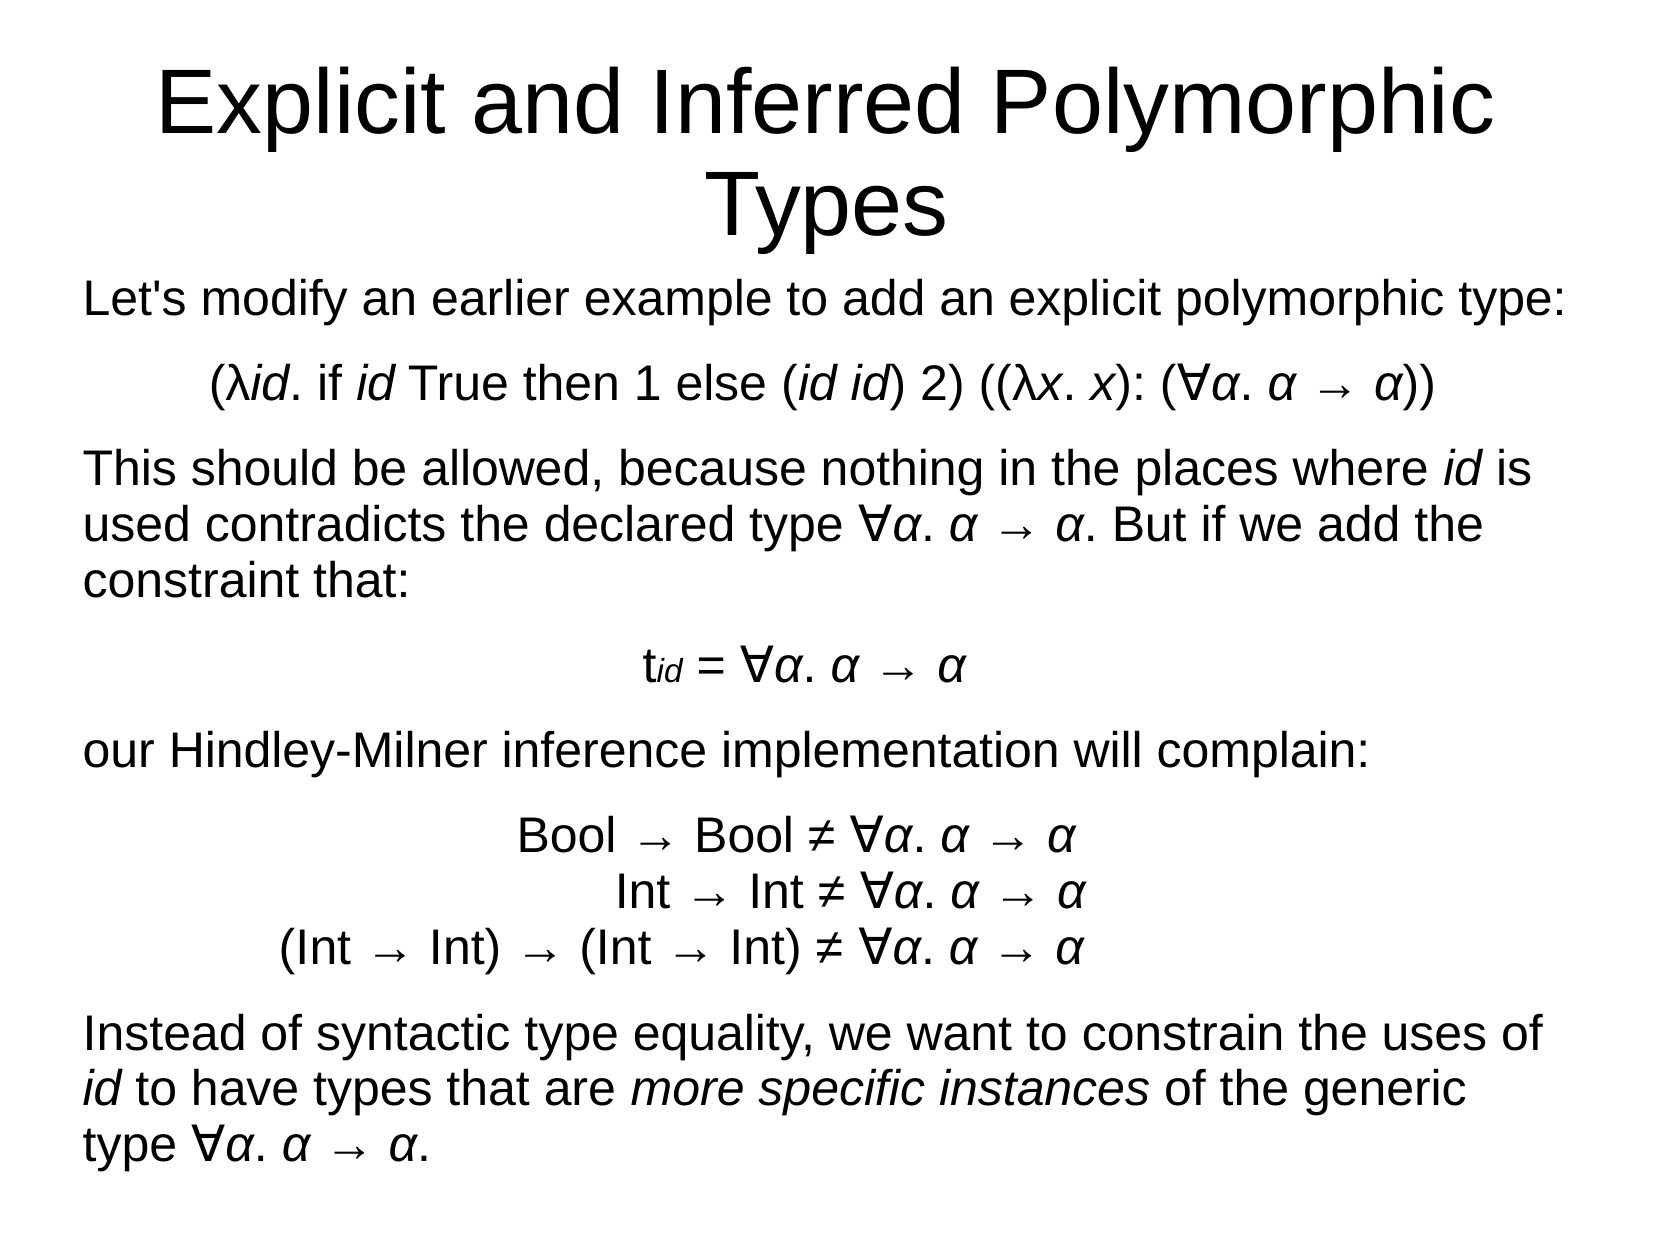

# Explicit and Inferred Polymorphic Types
Let's modify an earlier example to add an explicit polymorphic type:
 (λid. if id True then 1 else (id id) 2) ((λx. x): (∀α. α → α))
This should be allowed, because nothing in the places where id is used contradicts the declared type ∀α. α → α. But if we add the constraint that:
 tid = ∀α. α → α
our Hindley-Milner inference implementation will complain:
 Bool → Bool ≠ ∀α. α → α
 Int → Int ≠ ∀α. α → α
 (Int → Int) → (Int → Int) ≠ ∀α. α → α
Instead of syntactic type equality, we want to constrain the uses of id to have types that are more specific instances of the generic type ∀α. α → α.